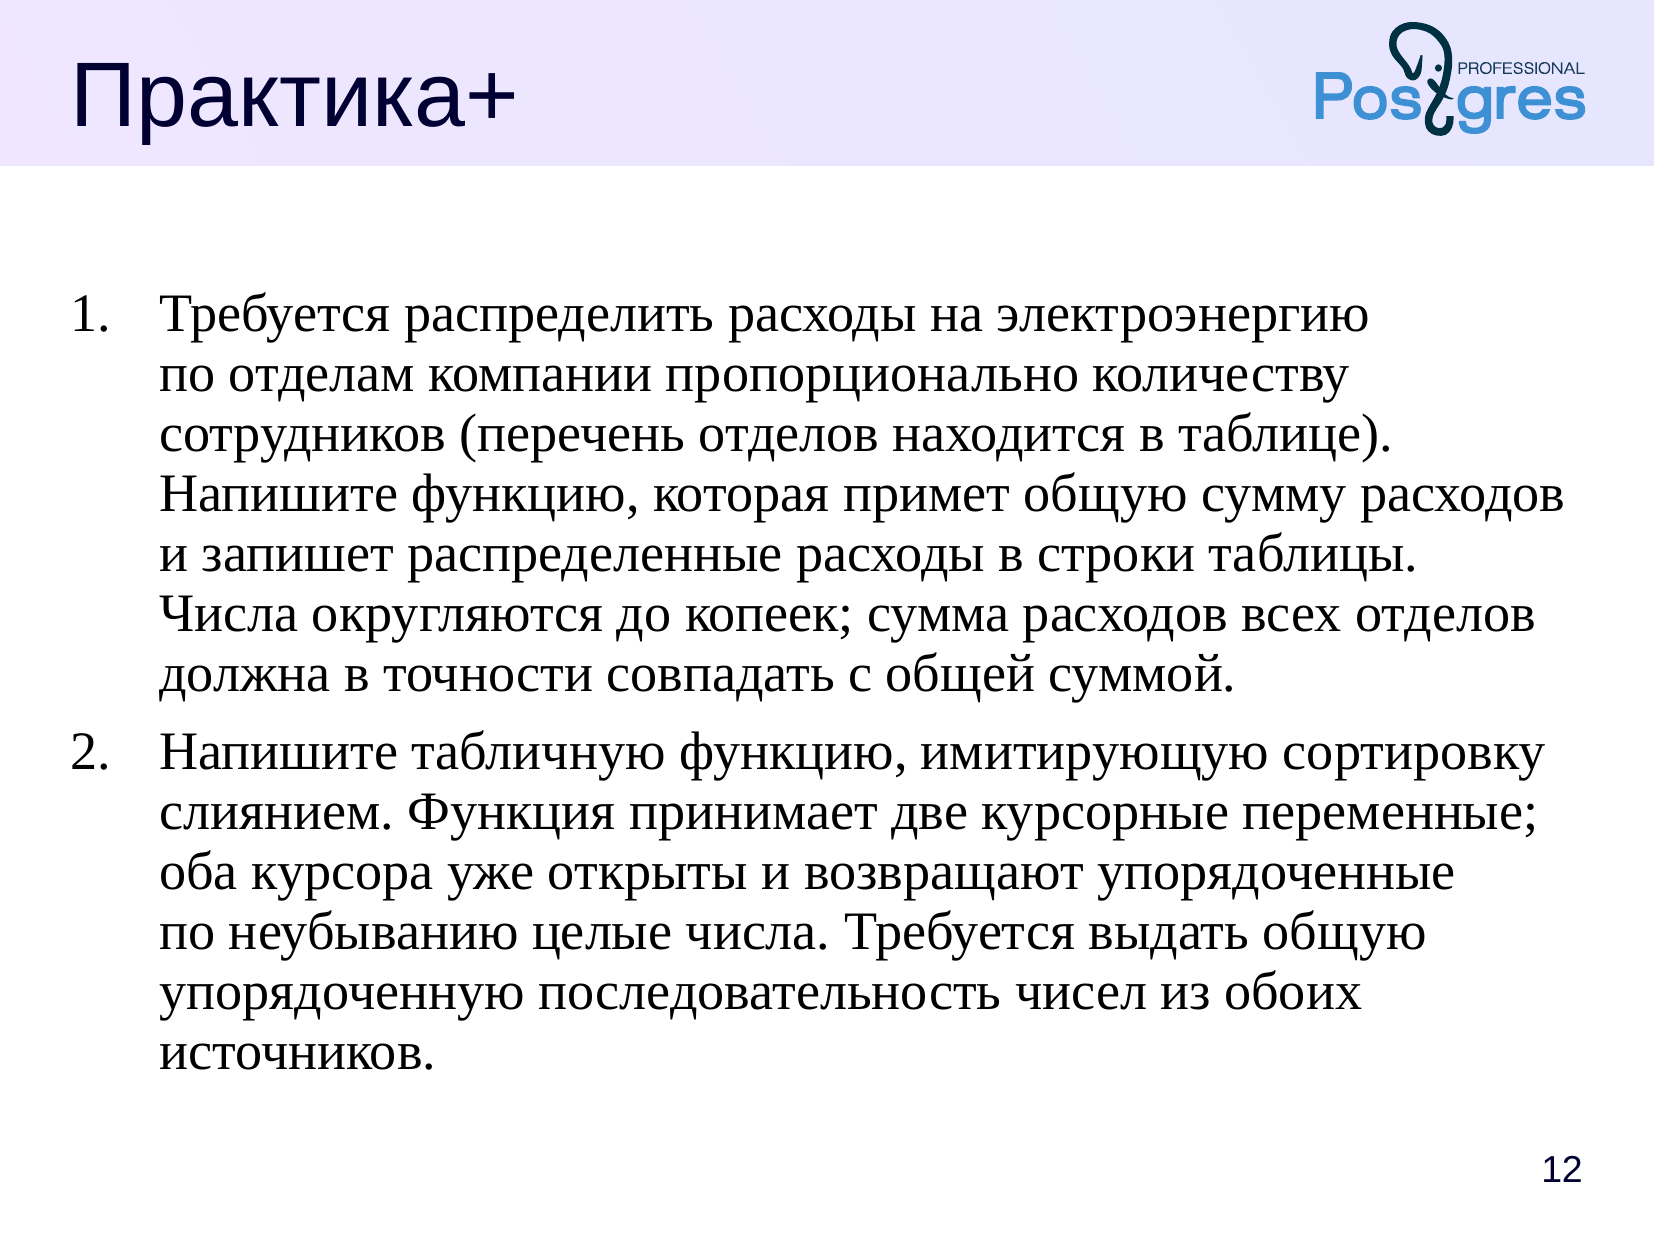

# Практика+
Требуется распределить расходы на электроэнергию
по отделам компании пропорционально количеству сотрудников (перечень отделов находится в таблице).
Напишите функцию, которая примет общую сумму расходов и запишет распределенные расходы в строки таблицы.
Числа округляются до копеек; сумма расходов всех отделов должна в точности совпадать с общей суммой.
Напишите табличную функцию, имитирующую сортировку слиянием. Функция принимает две курсорные переменные; оба курсора уже открыты и возвращают упорядоченные
по неубыванию целые числа. Требуется выдать общую упорядоченную последовательность чисел из обоих источников.